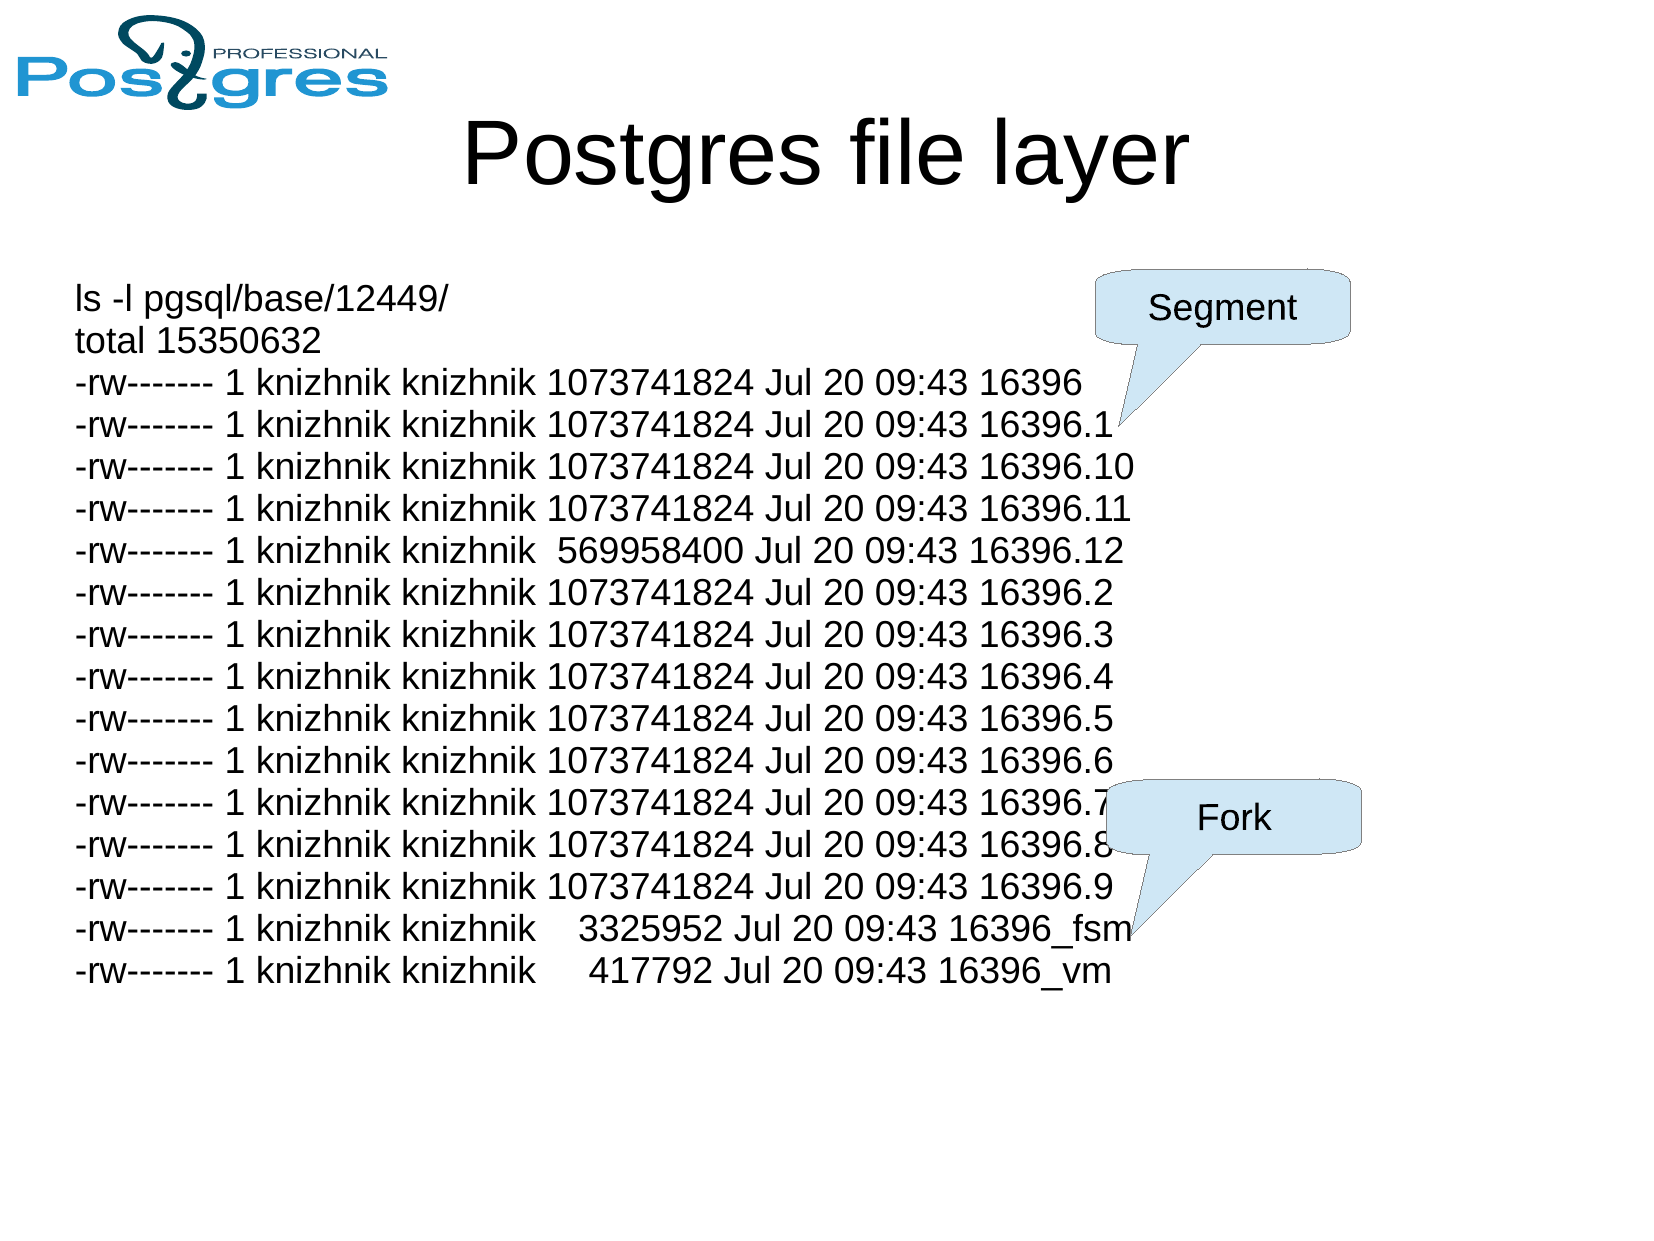

# Postgres file layer
Segment
ls -l pgsql/base/12449/
total 15350632
-rw------- 1 knizhnik knizhnik 1073741824 Jul 20 09:43 16396
-rw------- 1 knizhnik knizhnik 1073741824 Jul 20 09:43 16396.1
-rw------- 1 knizhnik knizhnik 1073741824 Jul 20 09:43 16396.10
-rw------- 1 knizhnik knizhnik 1073741824 Jul 20 09:43 16396.11
-rw------- 1 knizhnik knizhnik 569958400 Jul 20 09:43 16396.12
-rw------- 1 knizhnik knizhnik 1073741824 Jul 20 09:43 16396.2
-rw------- 1 knizhnik knizhnik 1073741824 Jul 20 09:43 16396.3
-rw------- 1 knizhnik knizhnik 1073741824 Jul 20 09:43 16396.4
-rw------- 1 knizhnik knizhnik 1073741824 Jul 20 09:43 16396.5
-rw------- 1 knizhnik knizhnik 1073741824 Jul 20 09:43 16396.6
-rw------- 1 knizhnik knizhnik 1073741824 Jul 20 09:43 16396.7
-rw------- 1 knizhnik knizhnik 1073741824 Jul 20 09:43 16396.8
-rw------- 1 knizhnik knizhnik 1073741824 Jul 20 09:43 16396.9
-rw------- 1 knizhnik knizhnik 3325952 Jul 20 09:43 16396_fsm
-rw------- 1 knizhnik knizhnik 417792 Jul 20 09:43 16396_vm
Fork